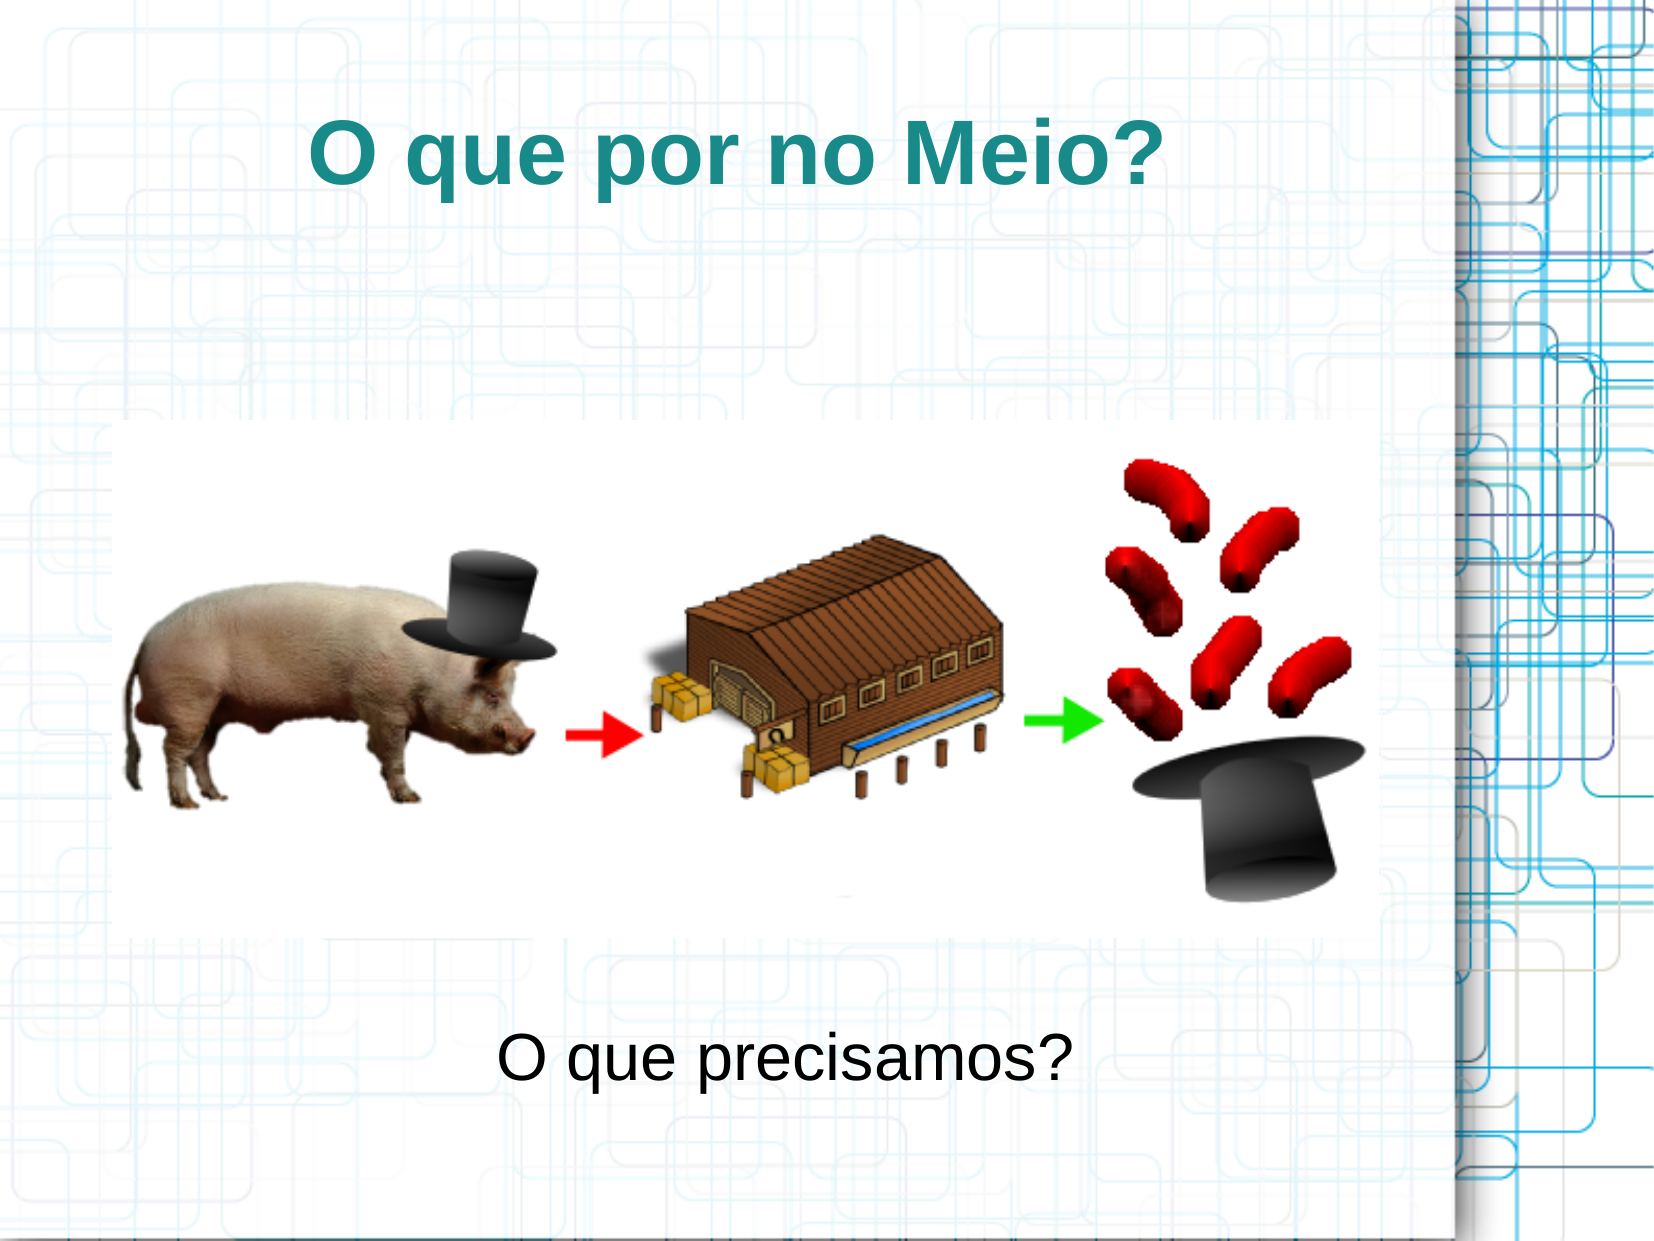

# O que por no Meio?
O que precisamos?